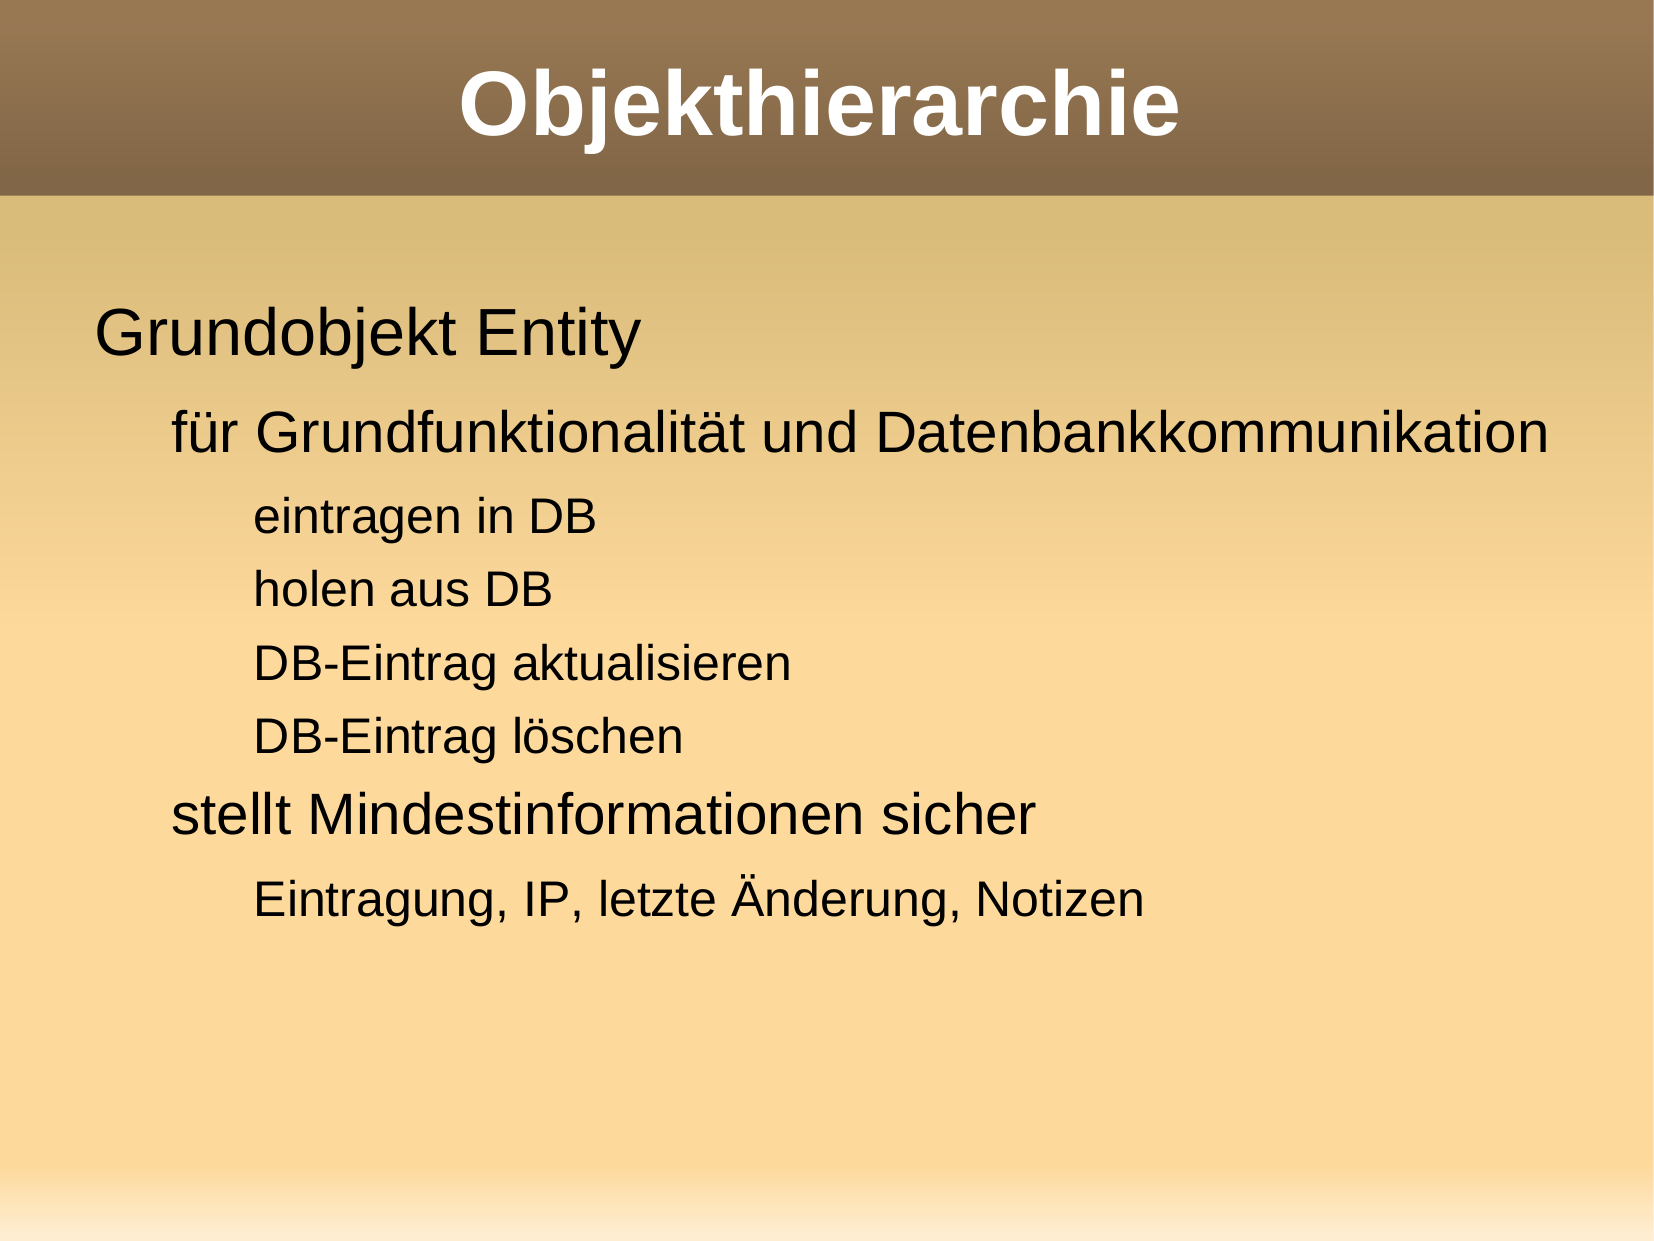

# Objekthierarchie
Grundobjekt Entity
für Grundfunktionalität und Datenbankkommunikation
eintragen in DB
holen aus DB
DB-Eintrag aktualisieren
DB-Eintrag löschen
stellt Mindestinformationen sicher
Eintragung, IP, letzte Änderung, Notizen